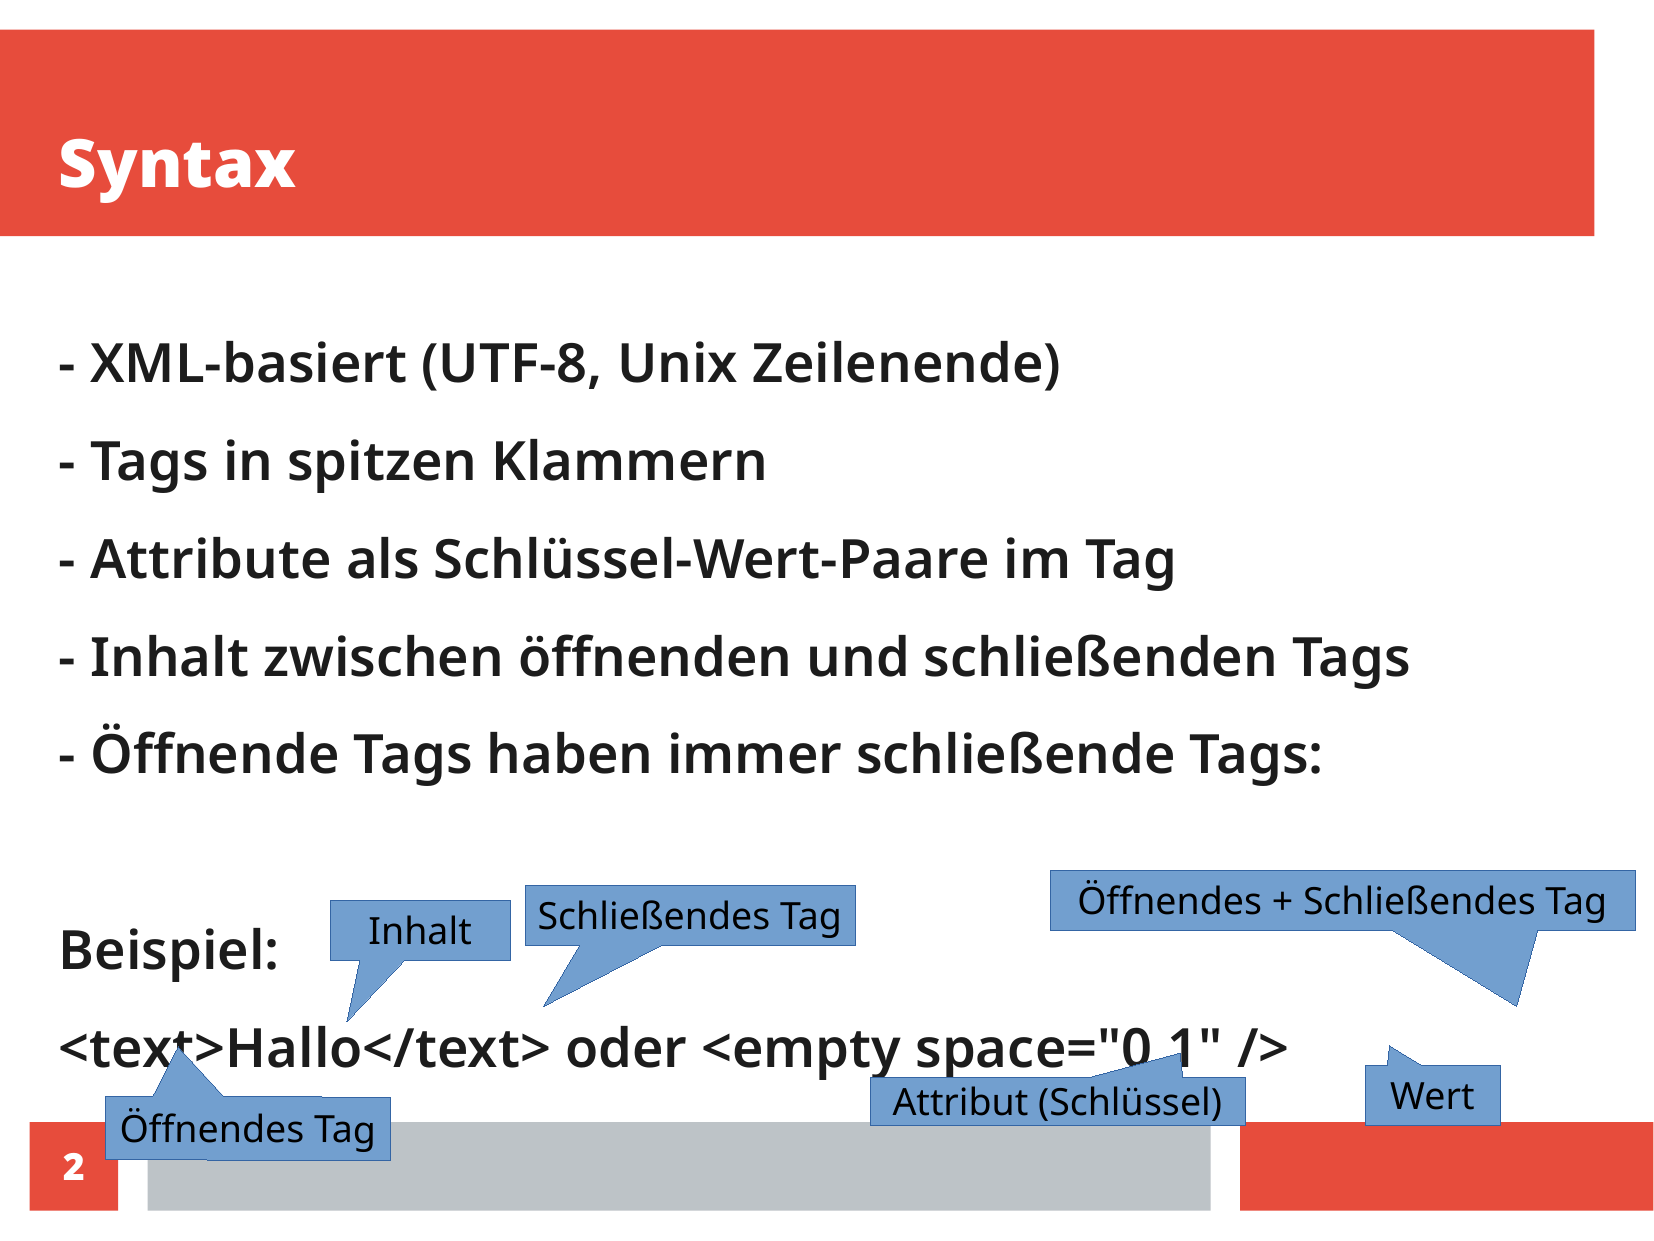

# Syntax
- XML-basiert (UTF-8, Unix Zeilenende)
- Tags in spitzen Klammern
- Attribute als Schlüssel-Wert-Paare im Tag
- Inhalt zwischen öffnenden und schließenden Tags
- Öffnende Tags haben immer schließende Tags:
Beispiel:
<text>Hallo</text> oder <empty space="0.1" />
Öffnendes + Schließendes Tag
Schließendes Tag
Inhalt
Wert
Attribut (Schlüssel)
Öffnendes Tag
2